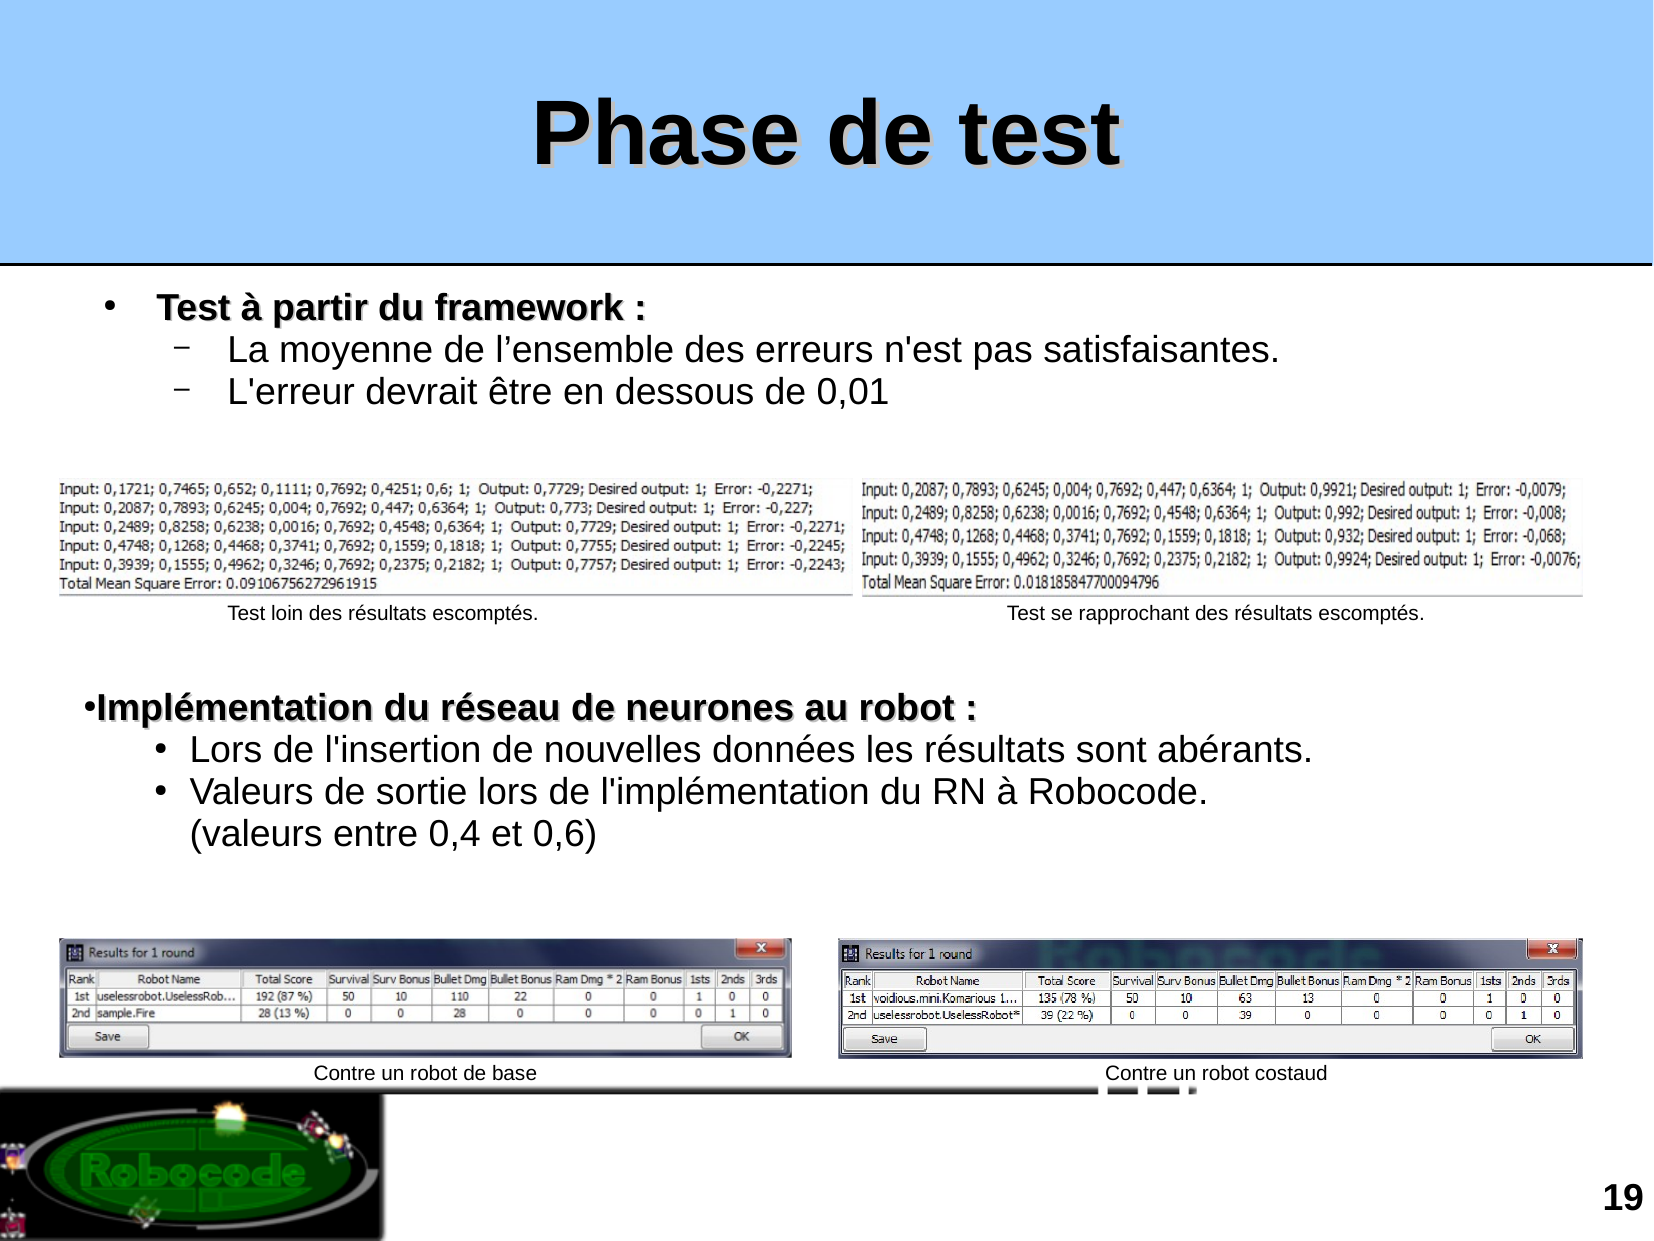

# Phase de test
Test à partir du framework :
La moyenne de l’ensemble des erreurs n'est pas satisfaisantes.
L'erreur devrait être en dessous de 0,01
Test loin des résultats escomptés.
Test se rapprochant des résultats escomptés.
Implémentation du réseau de neurones au robot :
Lors de l'insertion de nouvelles données les résultats sont abérants.
Valeurs de sortie lors de l'implémentation du RN à Robocode.
(valeurs entre 0,4 et 0,6)
Contre un robot de base
Contre un robot costaud